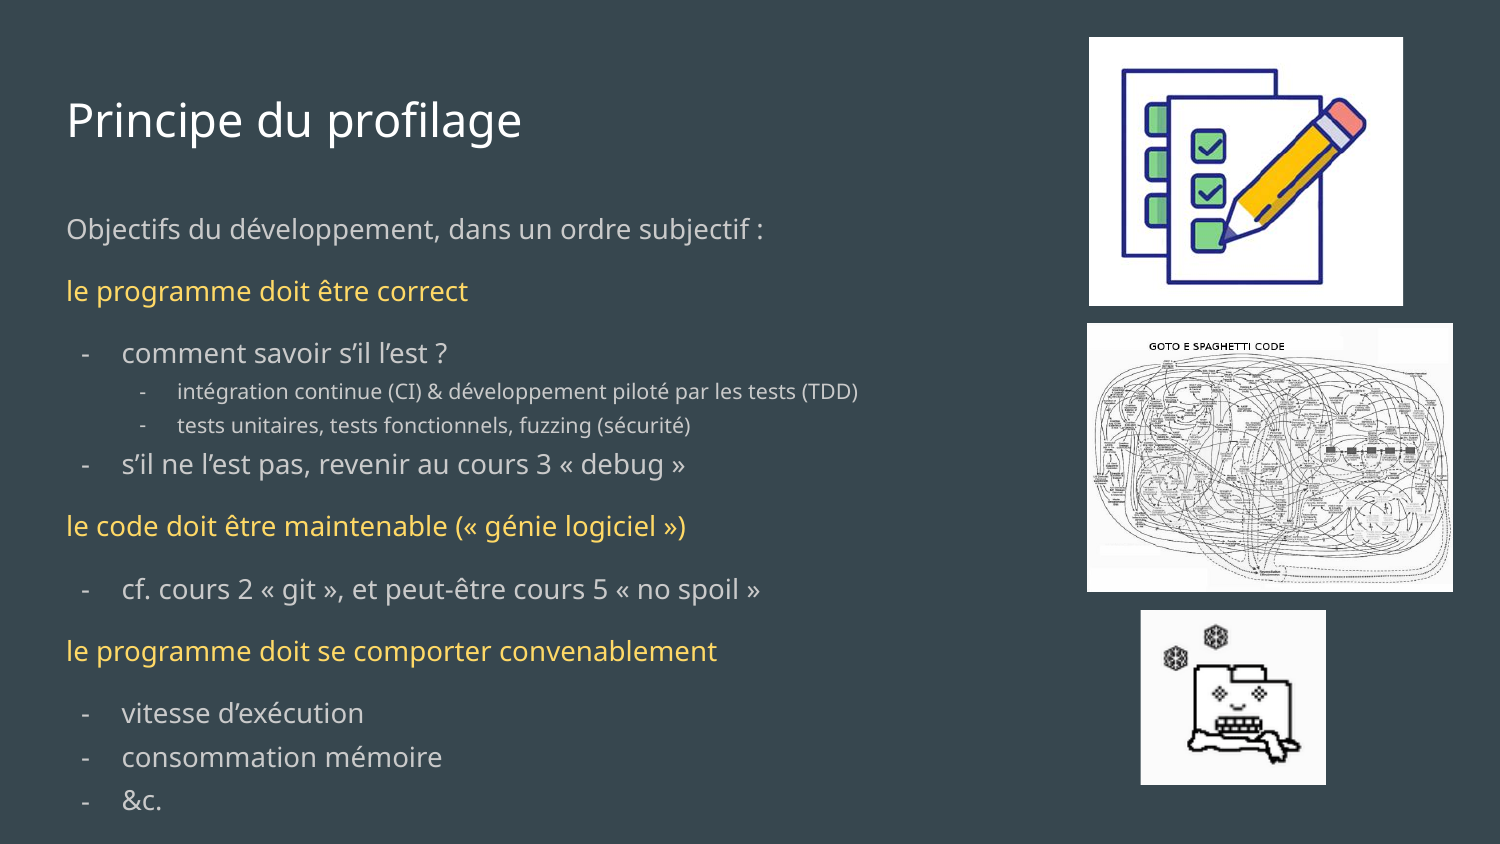

# Principe du profilage
Objectifs du développement, dans un ordre subjectif :
le programme doit être correct
comment savoir s’il l’est ?
intégration continue (CI) & développement piloté par les tests (TDD)
tests unitaires, tests fonctionnels, fuzzing (sécurité)
s’il ne l’est pas, revenir au cours 3 « debug »
le code doit être maintenable (« génie logiciel »)
cf. cours 2 « git », et peut-être cours 5 « no spoil »
le programme doit se comporter convenablement
vitesse d’exécution
consommation mémoire
&c.